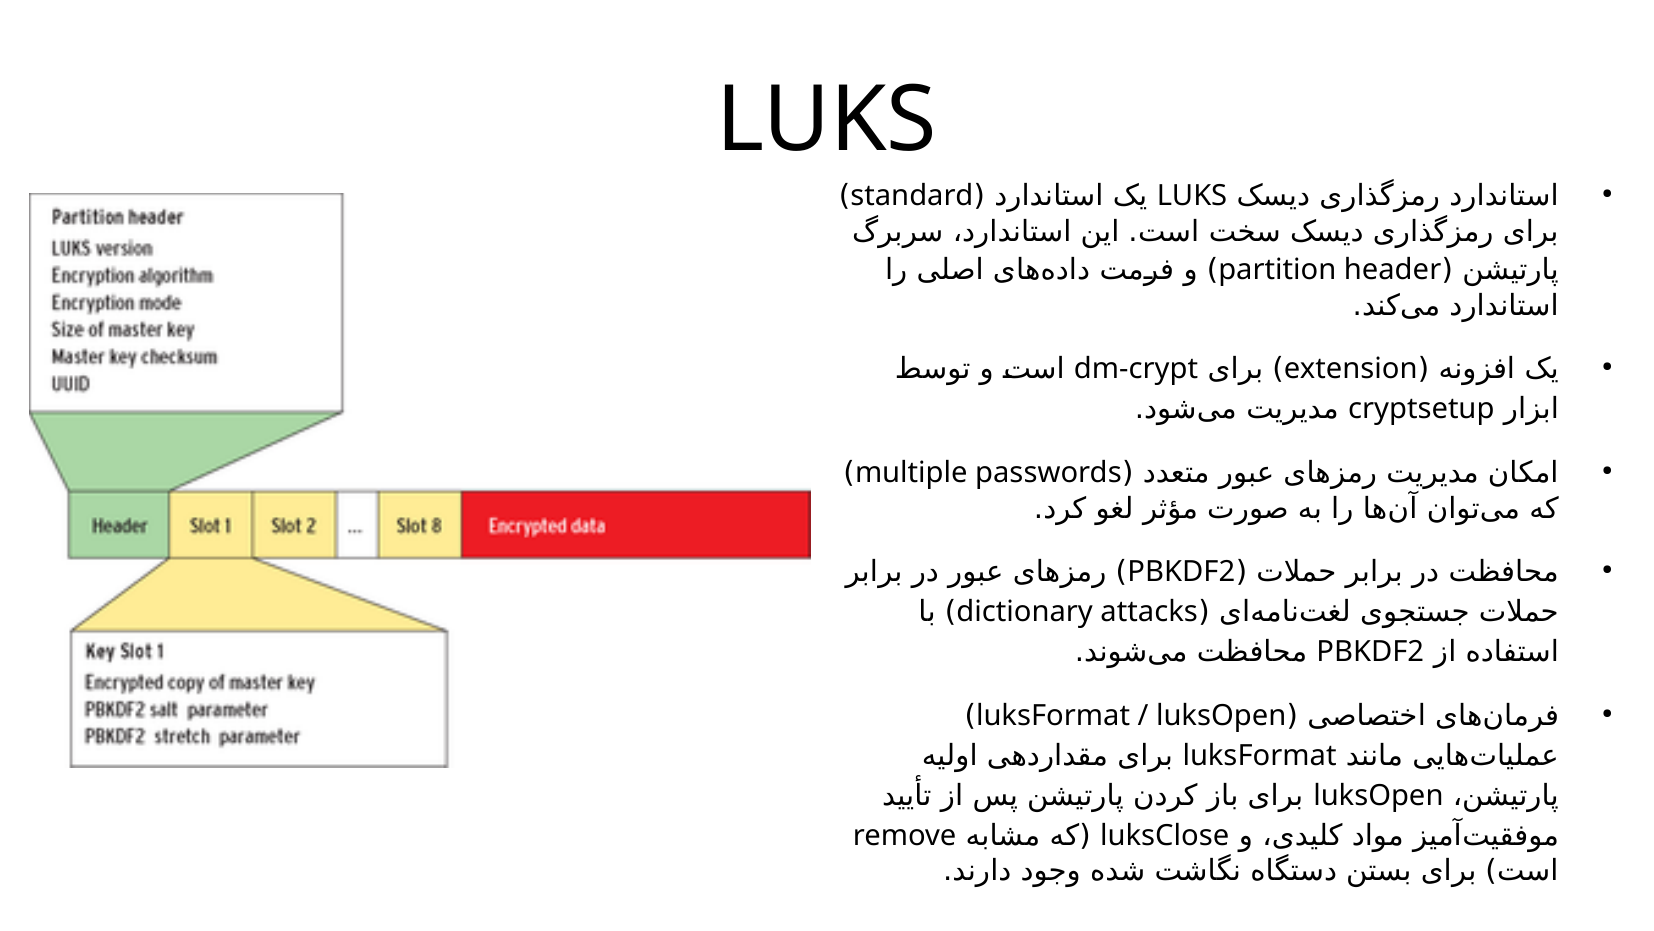

# LUKS
استاندارد رمزگذاری دیسک LUKS یک استاندارد (standard) برای رمزگذاری دیسک سخت است. این استاندارد، سربرگ پارتیشن (partition header) و فرمت داده‌های اصلی را استاندارد می‌کند.
یک افزونه (extension) برای dm-crypt است و توسط ابزار cryptsetup مدیریت می‌شود.
امکان مدیریت رمزهای عبور متعدد (multiple passwords) که می‌توان آن‌ها را به صورت مؤثر لغو کرد.
محافظت در برابر حملات (PBKDF2) رمزهای عبور در برابر حملات جستجوی لغت‌نامه‌ای (dictionary attacks) با استفاده از PBKDF2 محافظت می‌شوند.
فرمان‌های اختصاصی (luksFormat / luksOpen) عملیات‌هایی مانند luksFormat برای مقداردهی اولیه پارتیشن، luksOpen برای باز کردن پارتیشن پس از تأیید موفقیت‌آمیز مواد کلیدی، و luksClose (که مشابه remove است) برای بستن دستگاه نگاشت شده وجود دارند.